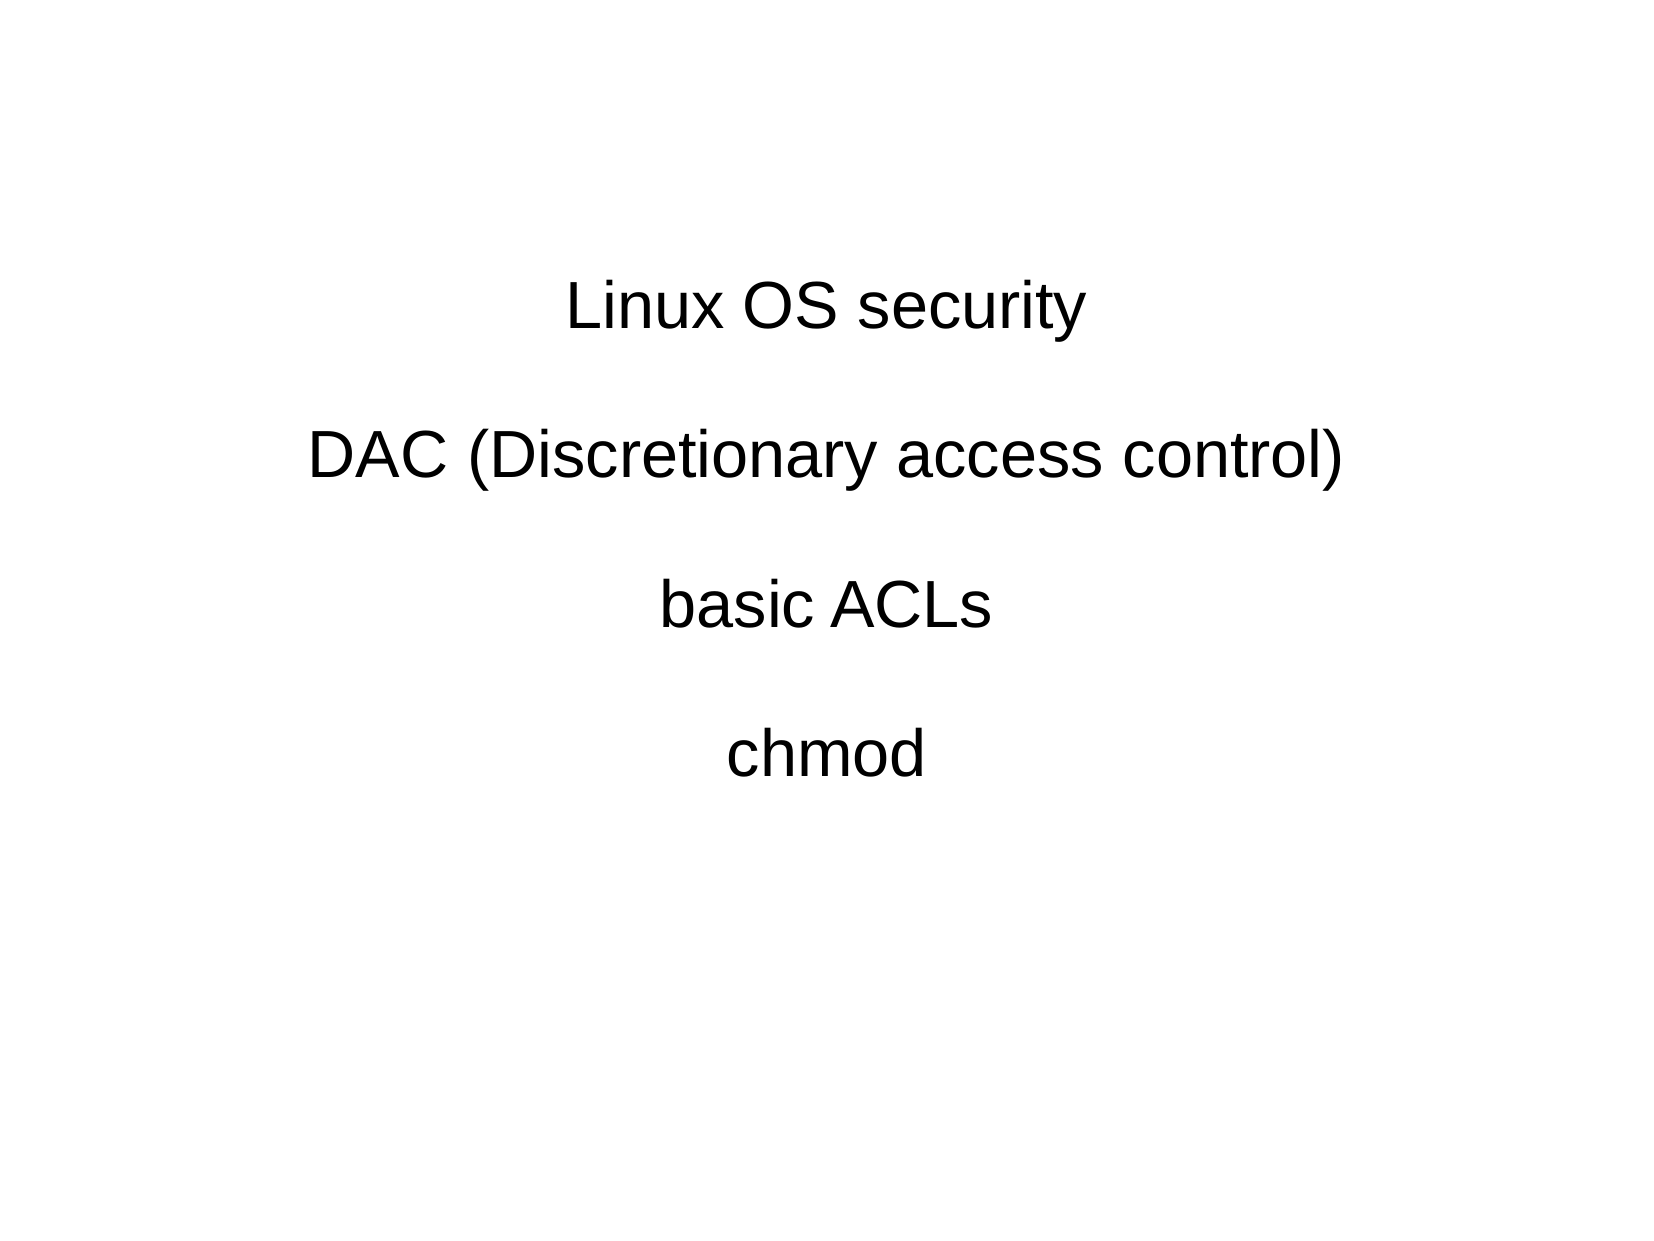

# Linux OS security
DAC (Discretionary access control)
basic ACLs
chmod